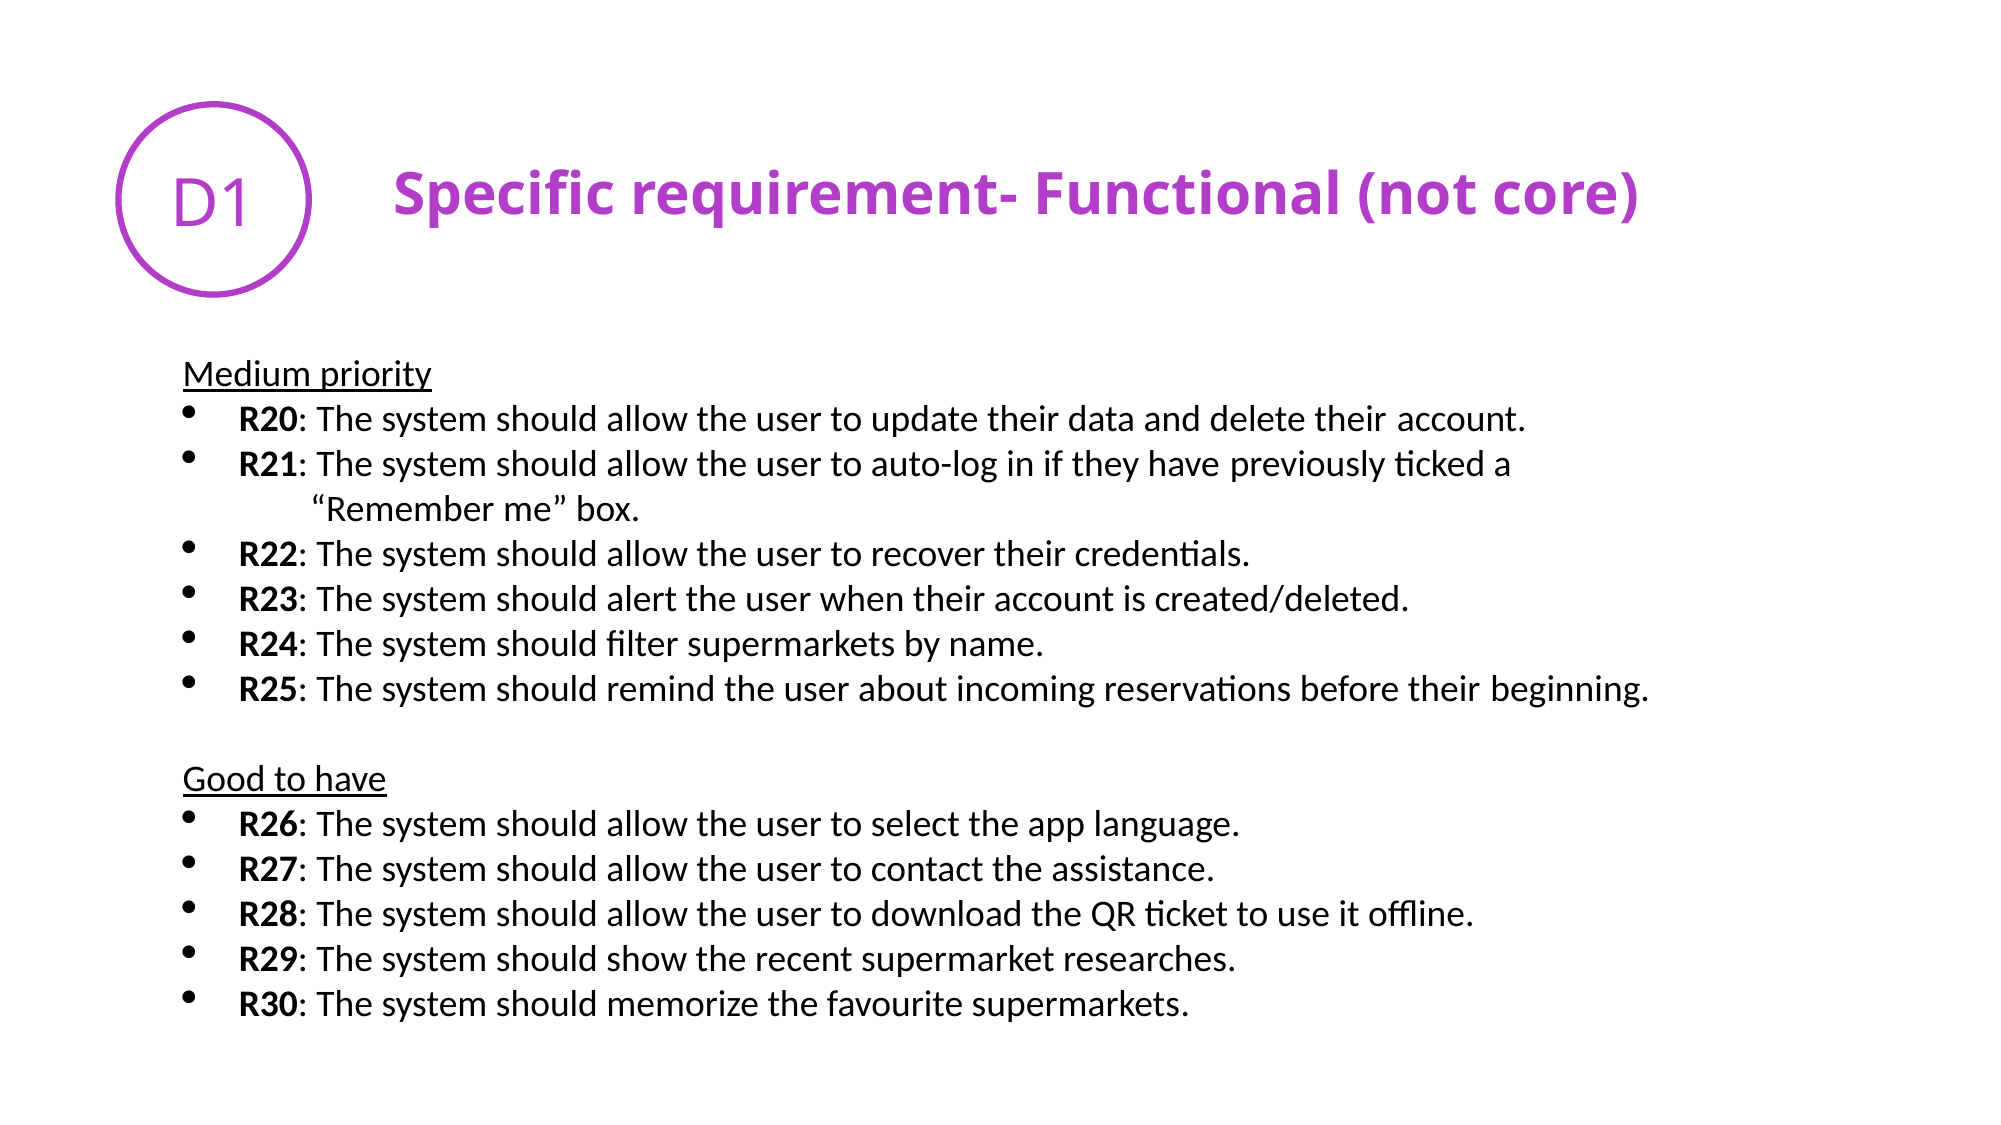

D1
# Specific requirement- Functional (not core)
Medium priority
R20: The system should allow the user to update their data and delete their account.
R21: The system should allow the user to auto-log in if they have previously ticked a
 “Remember me” box.
R22: The system should allow the user to recover their credentials.
R23: The system should alert the user when their account is created/deleted.
R24: The system should filter supermarkets by name.
R25: The system should remind the user about incoming reservations before their beginning.
Good to have
R26: The system should allow the user to select the app language.
R27: The system should allow the user to contact the assistance.
R28: The system should allow the user to download the QR ticket to use it offline.
R29: The system should show the recent supermarket researches.
R30: The system should memorize the favourite supermarkets.